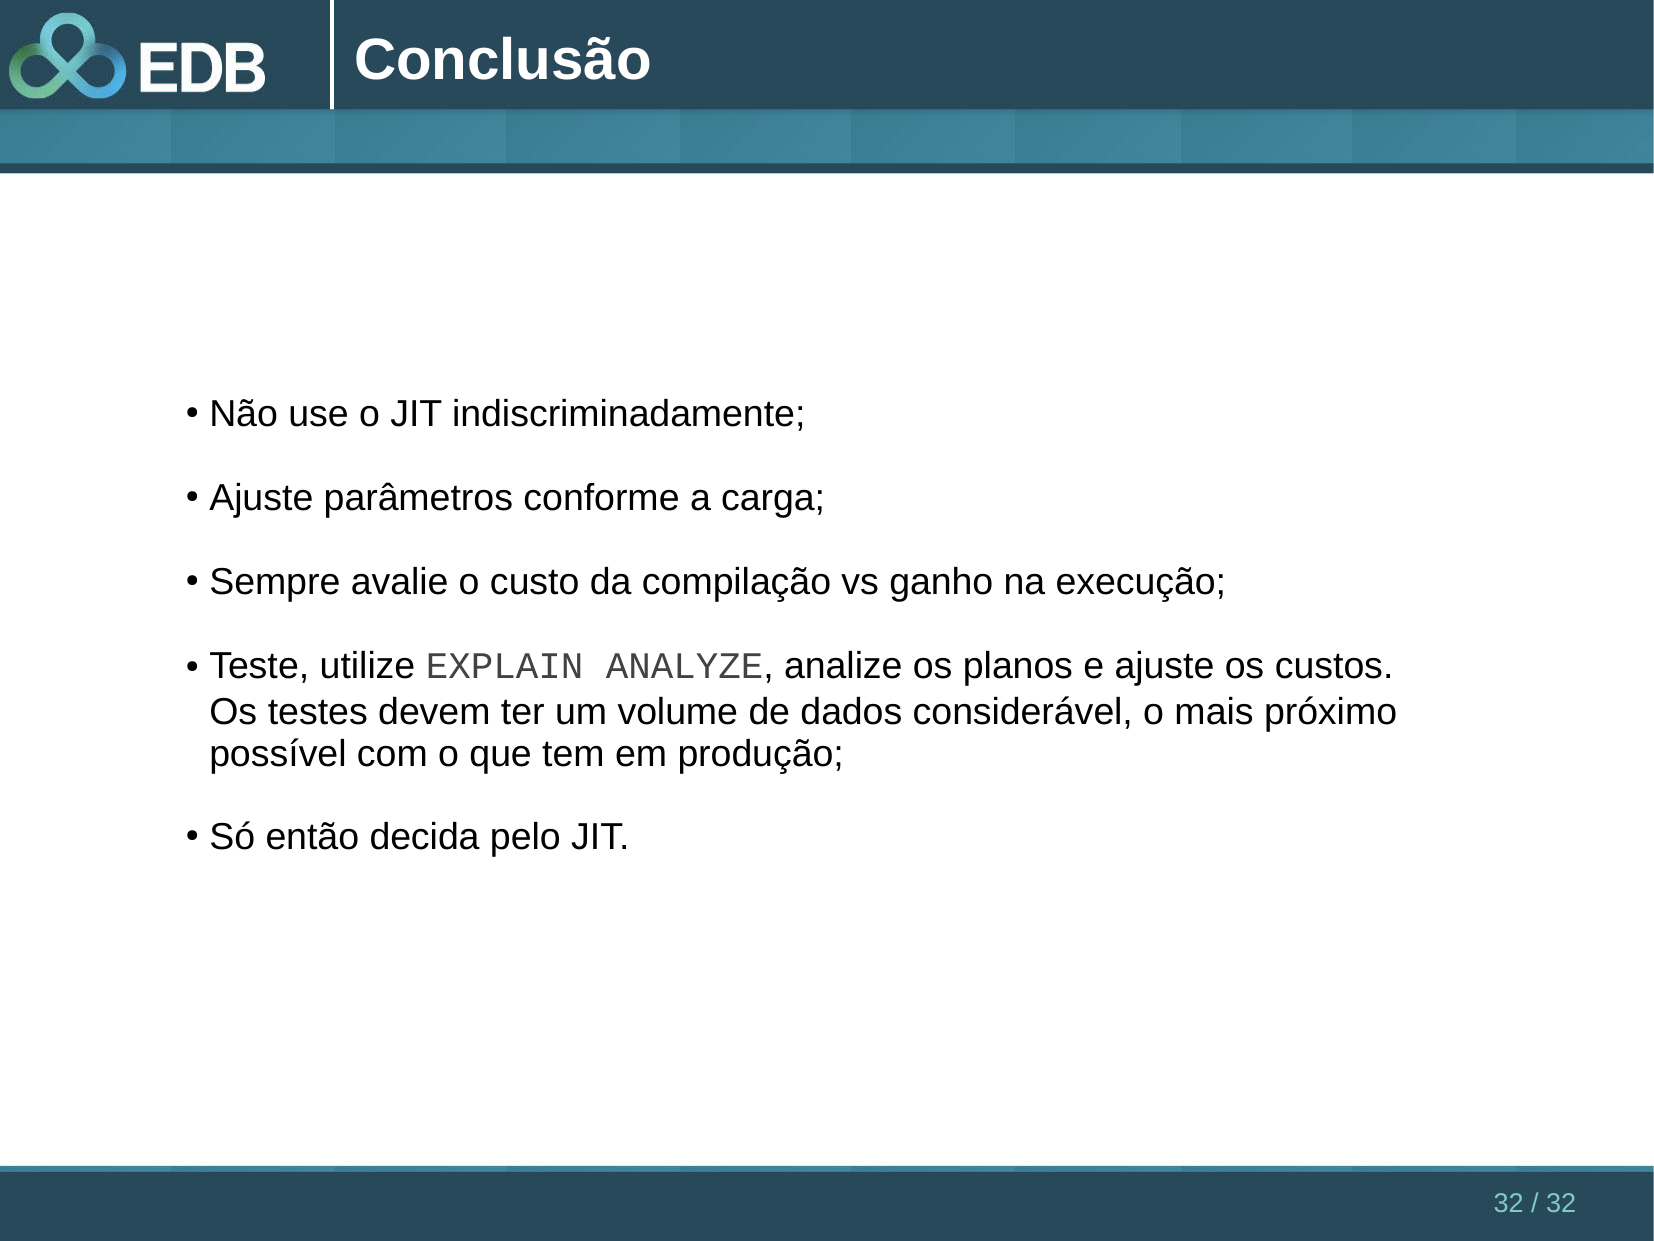

# Conclusão
 Não use o JIT indiscriminadamente;
 Ajuste parâmetros conforme a carga;
 Sempre avalie o custo da compilação vs ganho na execução;
 Teste, utilize EXPLAIN ANALYZE, analize os planos e ajuste os custos.
 Os testes devem ter um volume de dados considerável, o mais próximo
 possível com o que tem em produção;
 Só então decida pelo JIT.